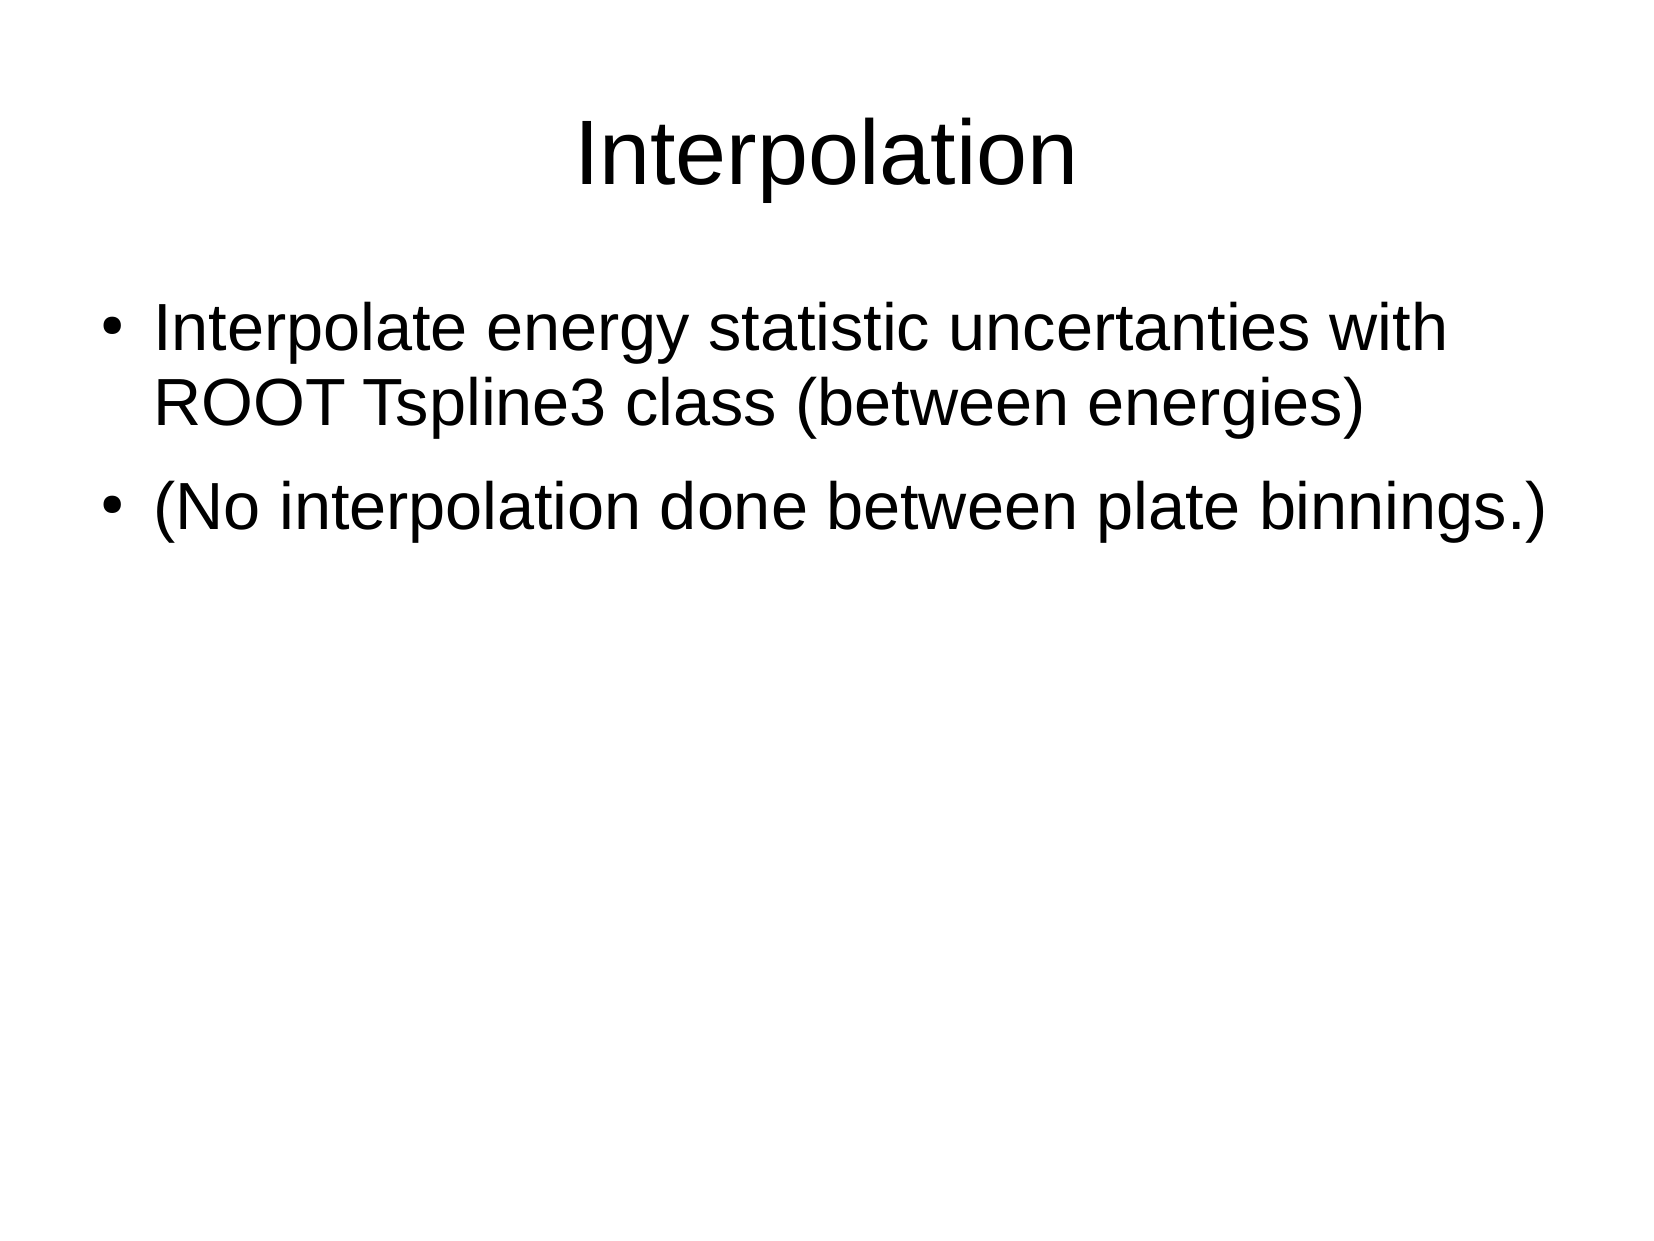

# Interpolation
Interpolate energy statistic uncertanties with ROOT Tspline3 class (between energies)
(No interpolation done between plate binnings.)